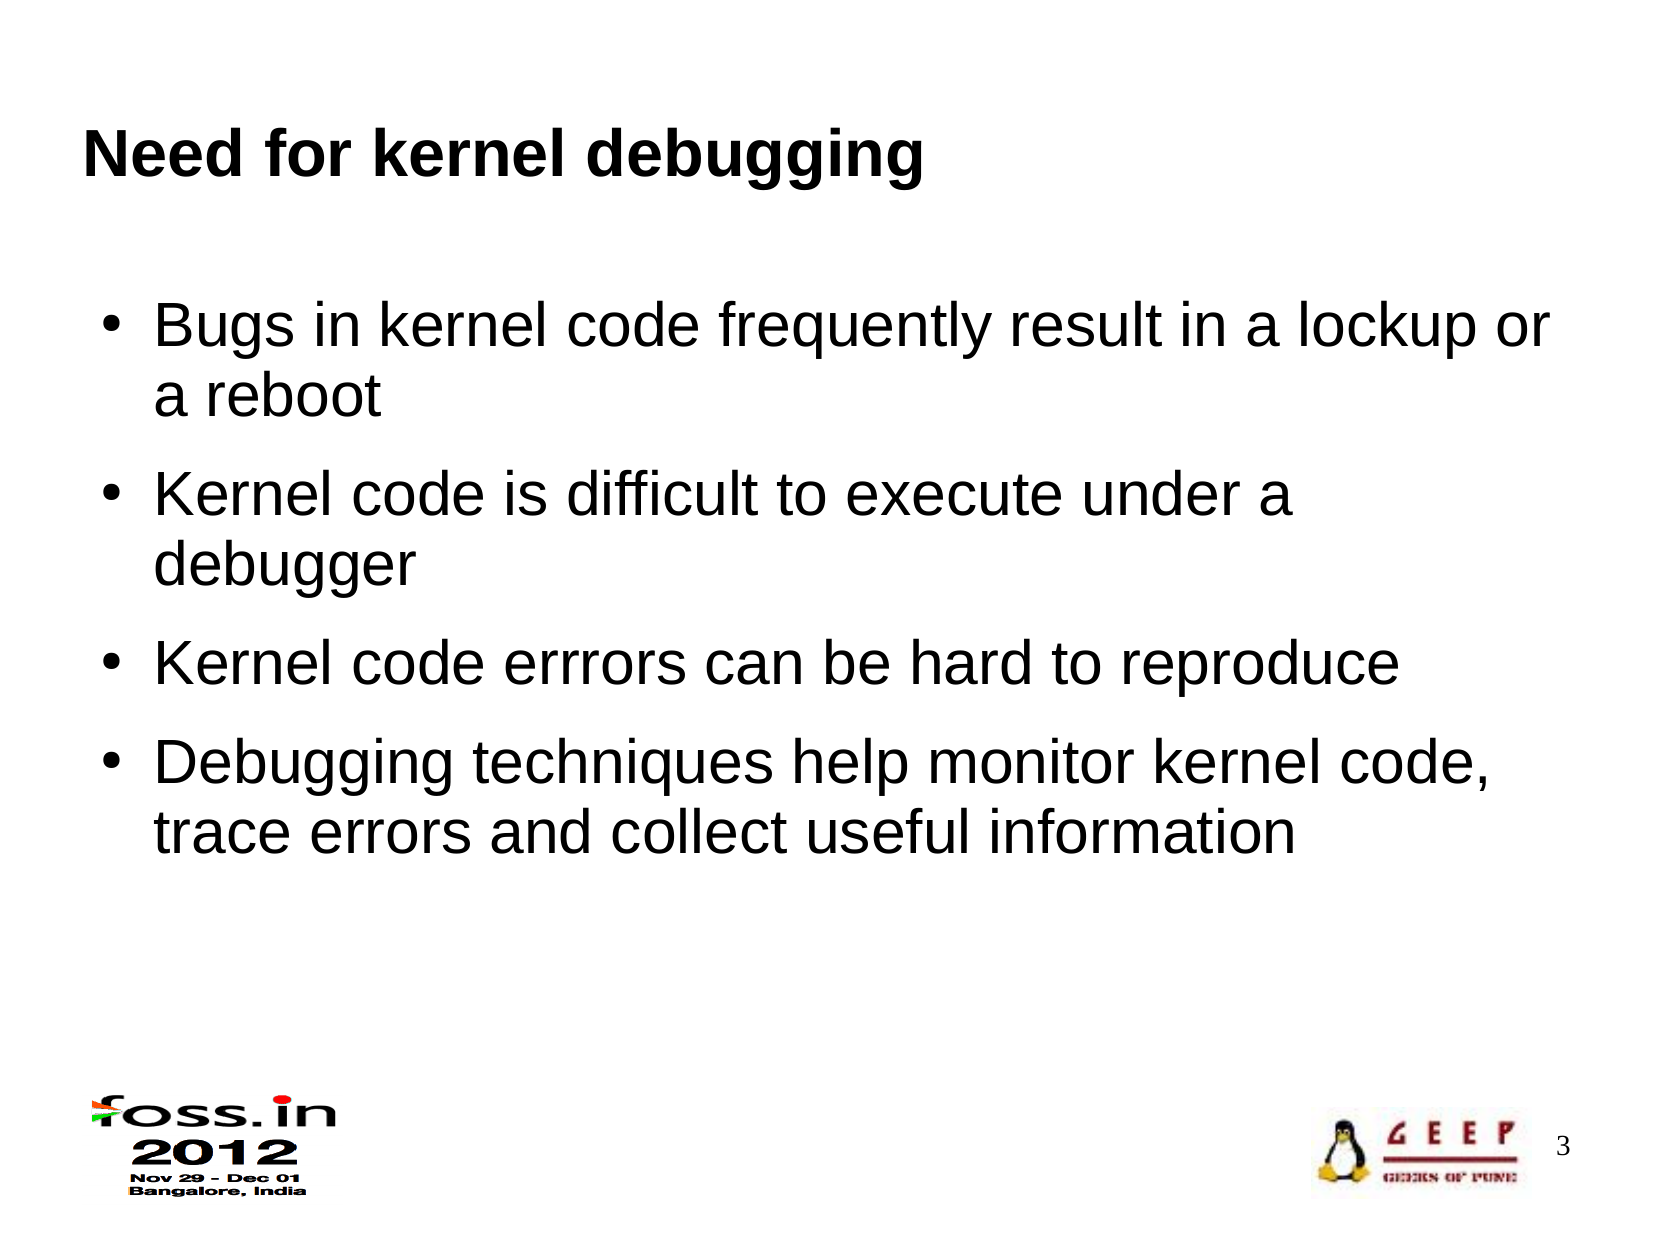

# Need for kernel debugging
Bugs in kernel code frequently result in a lockup or a reboot
Kernel code is difficult to execute under a debugger
Kernel code errrors can be hard to reproduce
Debugging techniques help monitor kernel code, trace errors and collect useful information
3